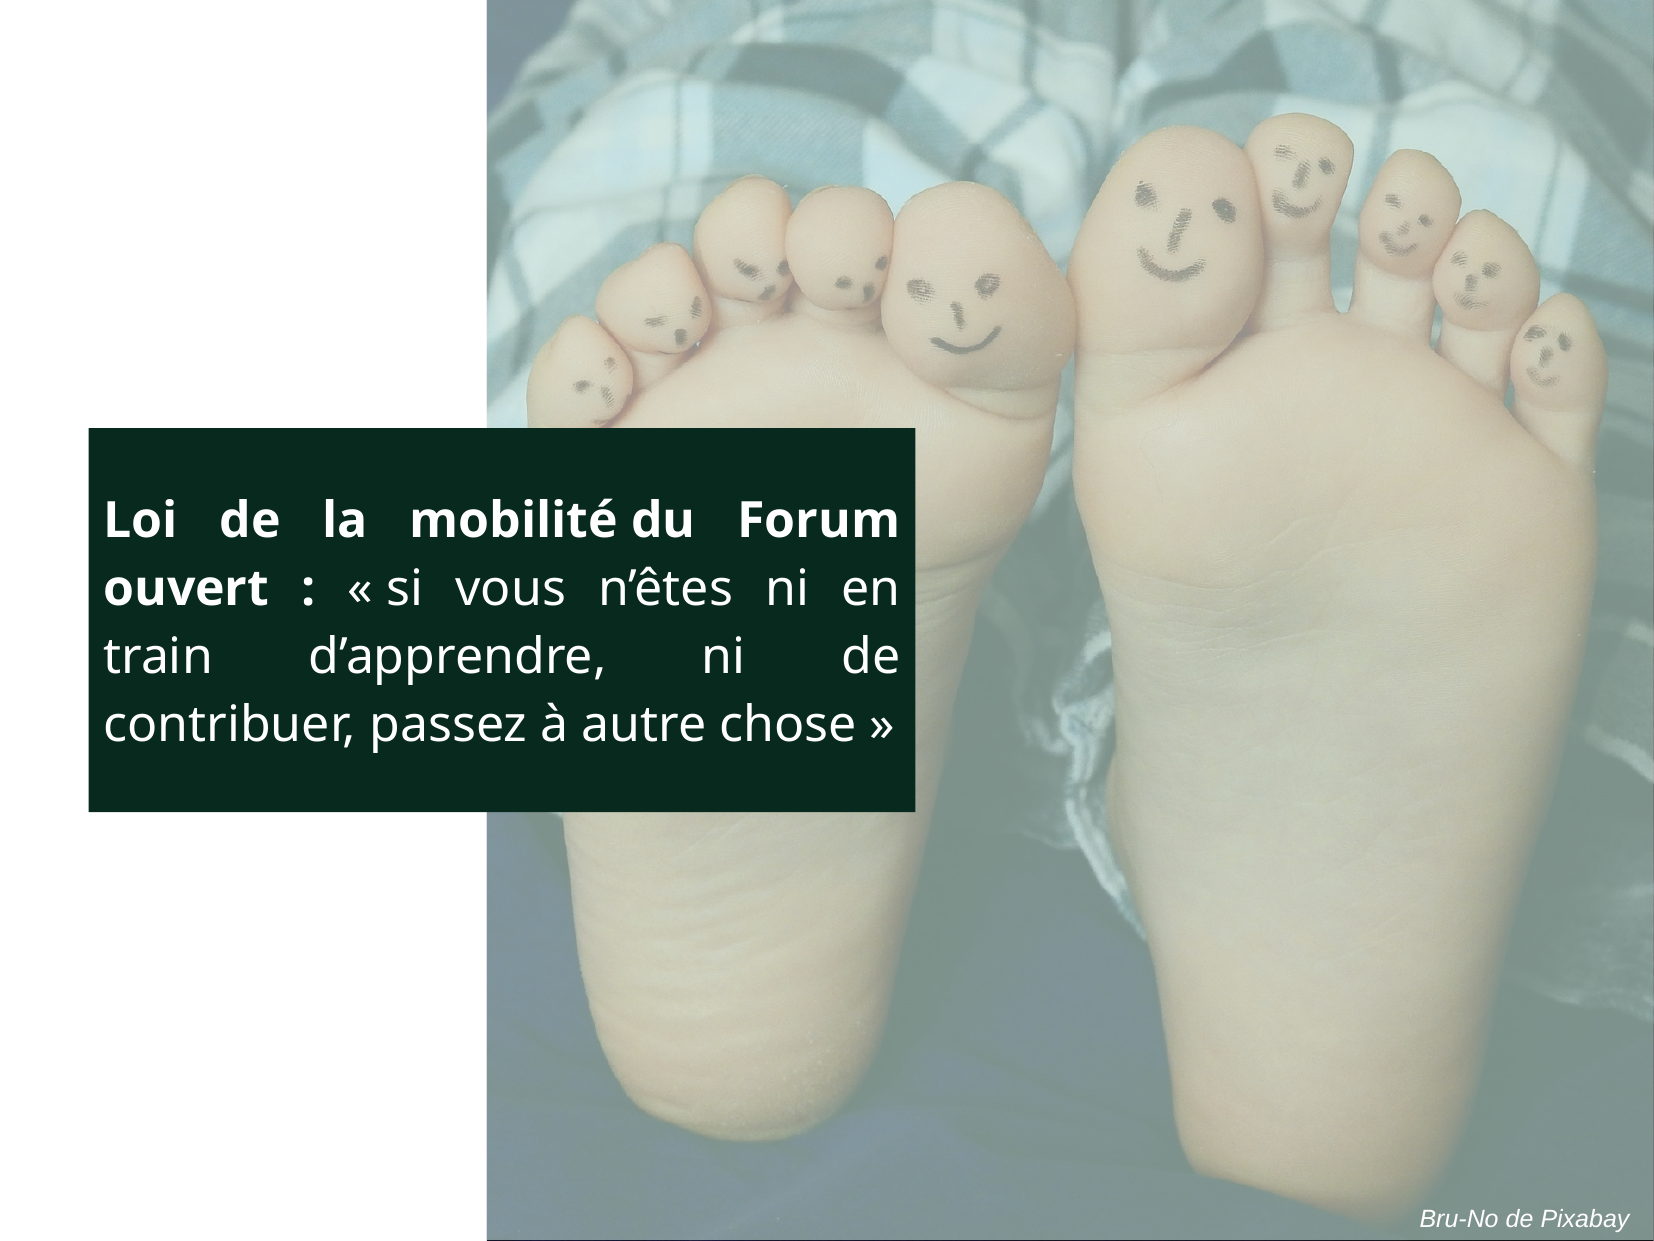

Loi de la mobilité du Forum ouvert : « si vous n’êtes ni en train d’apprendre, ni de contribuer, passez à autre chose »
4
Bru-No de Pixabay